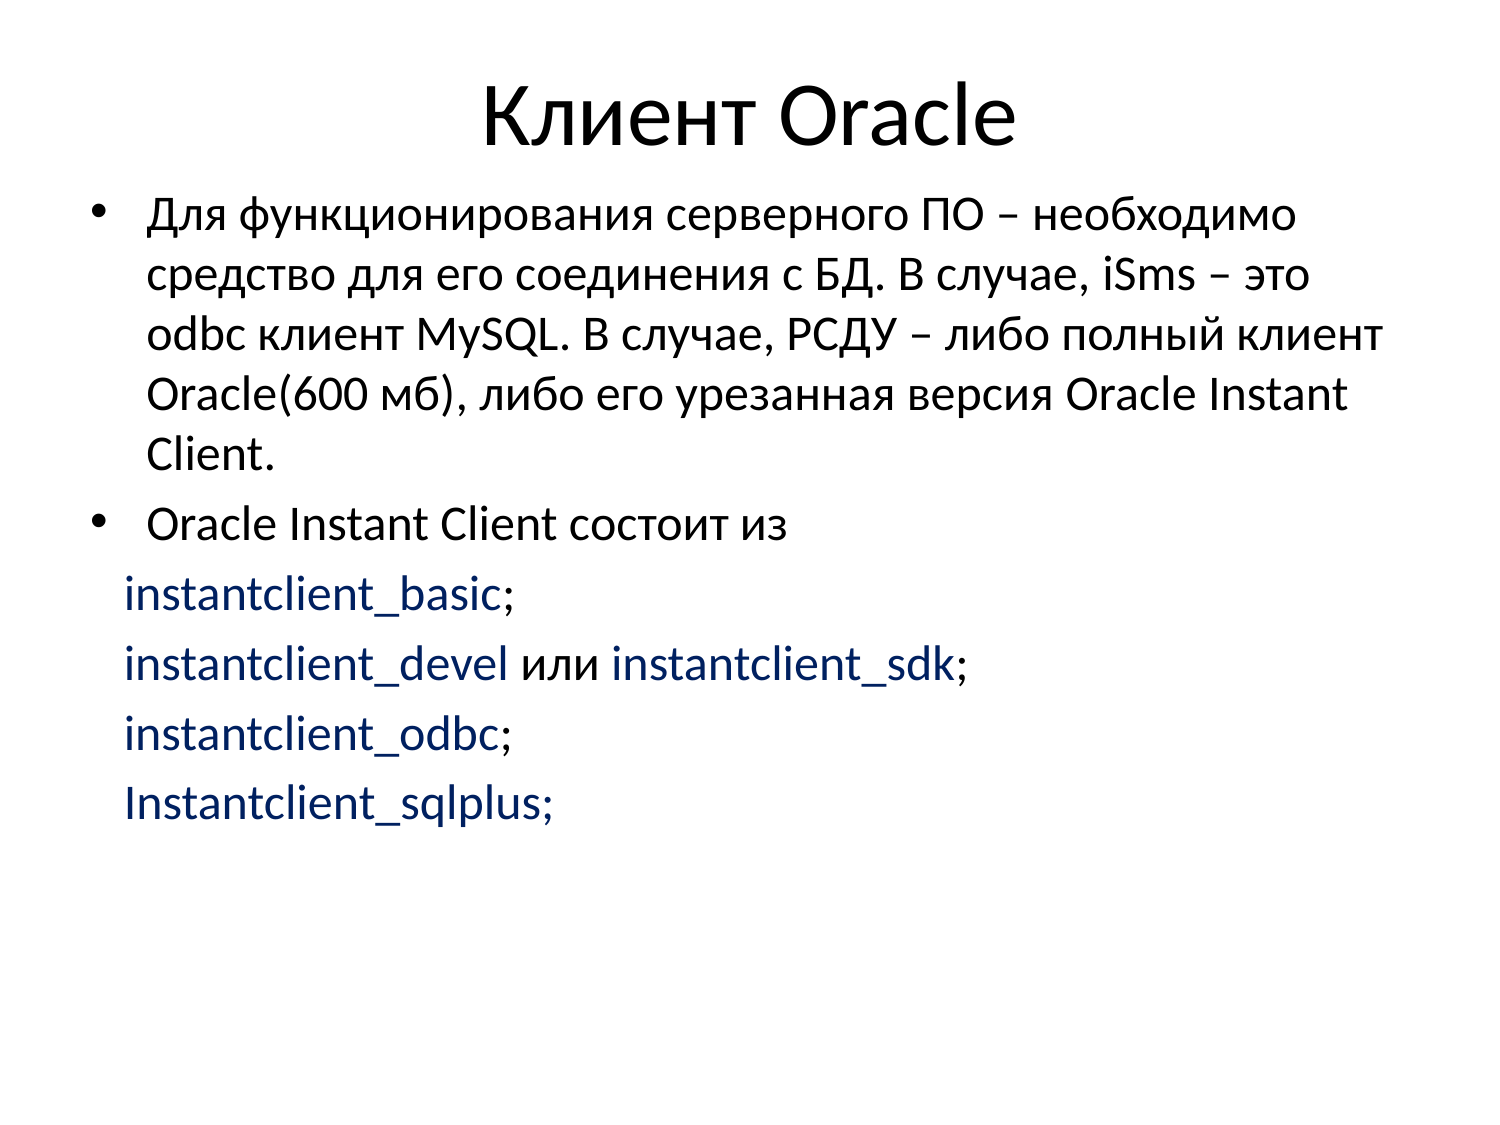

# Клиент Oracle
Для функционирования серверного ПО – необходимо средство для его соединения с БД. В случае, iSms – это odbc клиент MySQL. В случае, РСДУ – либо полный клиент Oracle(600 мб), либо его урезанная версия Oracle Instant Client.
Oracle Instant Client состоит из
 instantclient_basic;
 instantclient_devel или instantclient_sdk;
 instantclient_odbc;
 Instantclient_sqlplus;